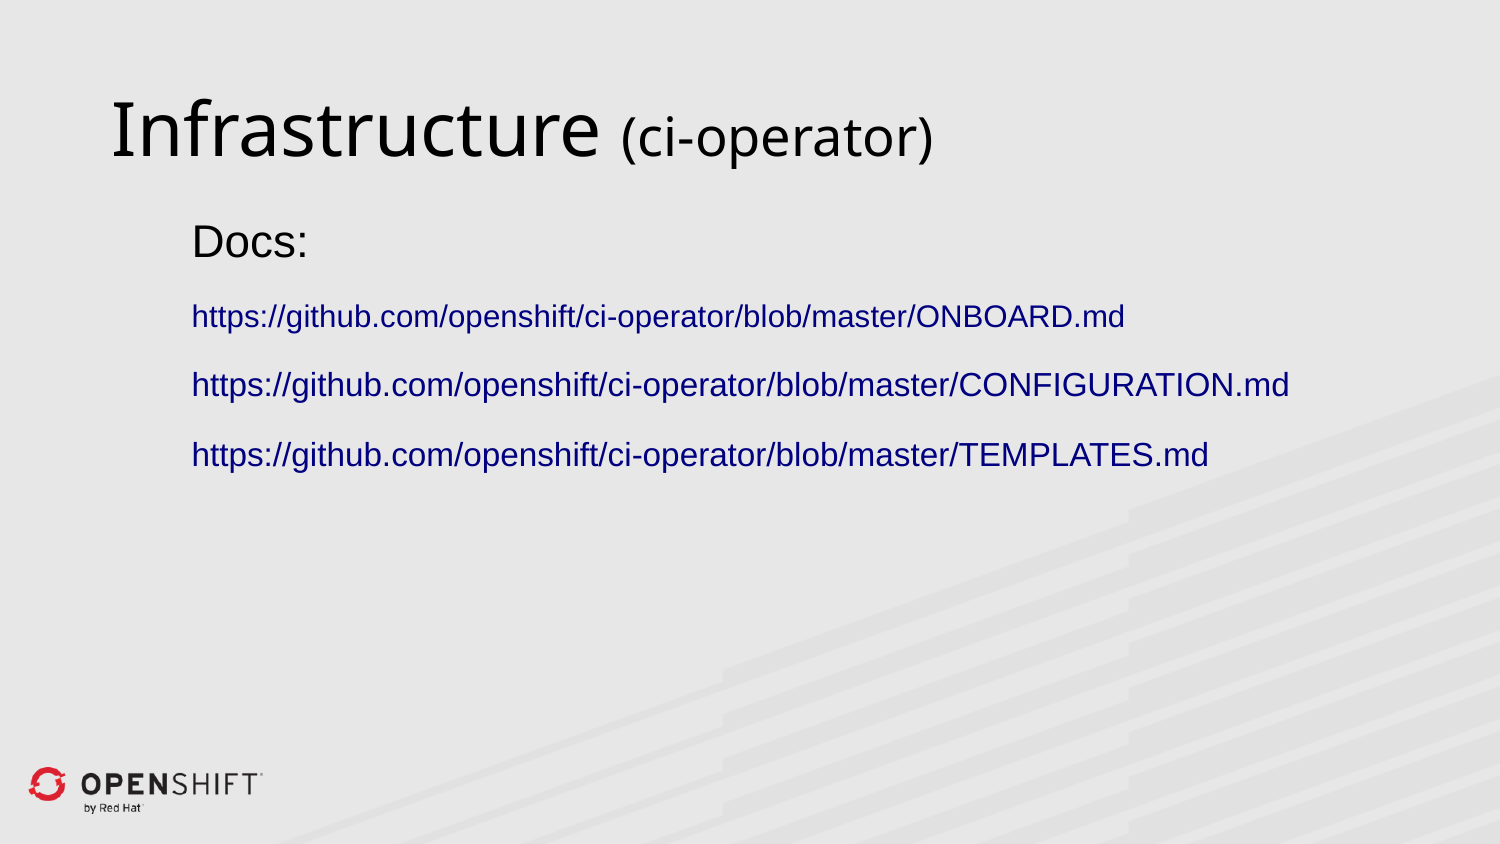

# Infrastructure (ci-operator)
Docs:
https://github.com/openshift/ci-operator/blob/master/ONBOARD.md
https://github.com/openshift/ci-operator/blob/master/CONFIGURATION.md
https://github.com/openshift/ci-operator/blob/master/TEMPLATES.md